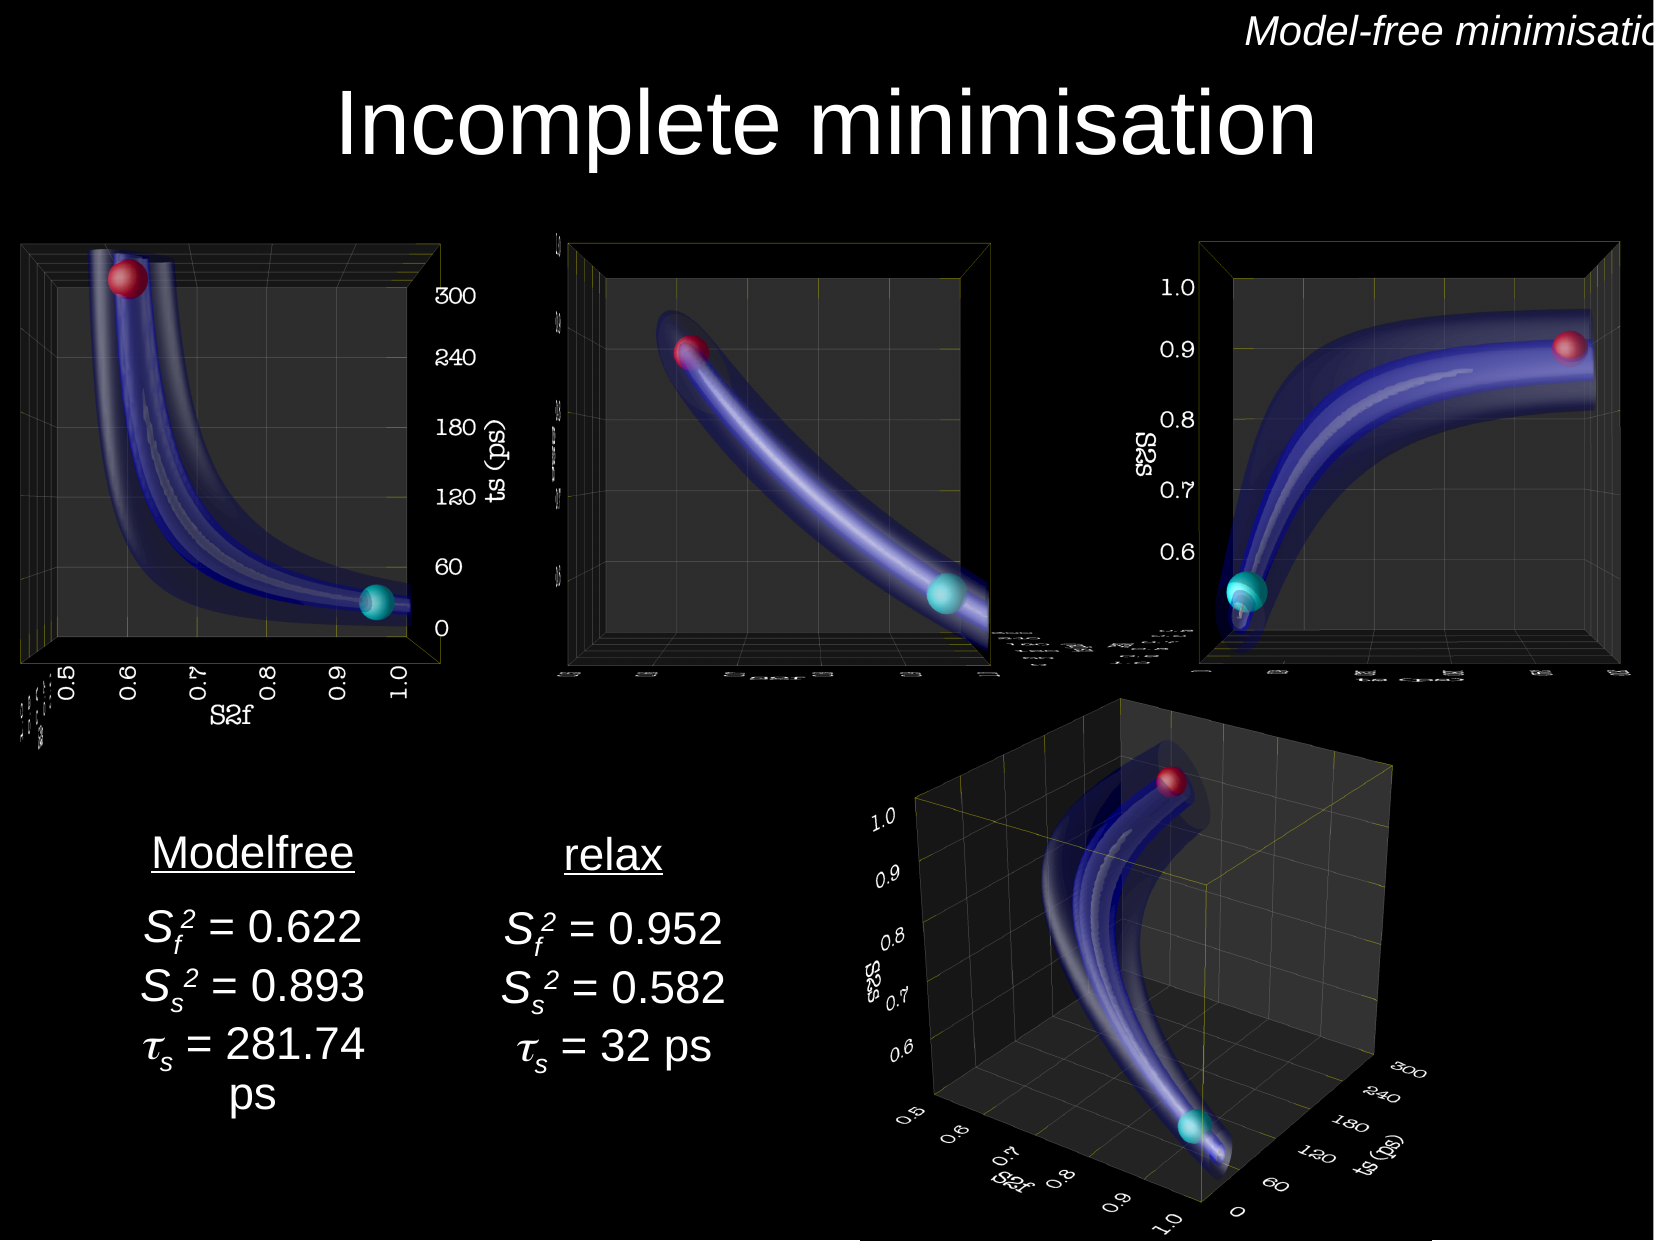

Model-free minimisation
Incomplete minimisation
Modelfree
Sf2 = 0.622
Ss2 = 0.893
s = 281.74 ps
relax
Sf2 = 0.952
Ss2 = 0.582
s = 32 ps